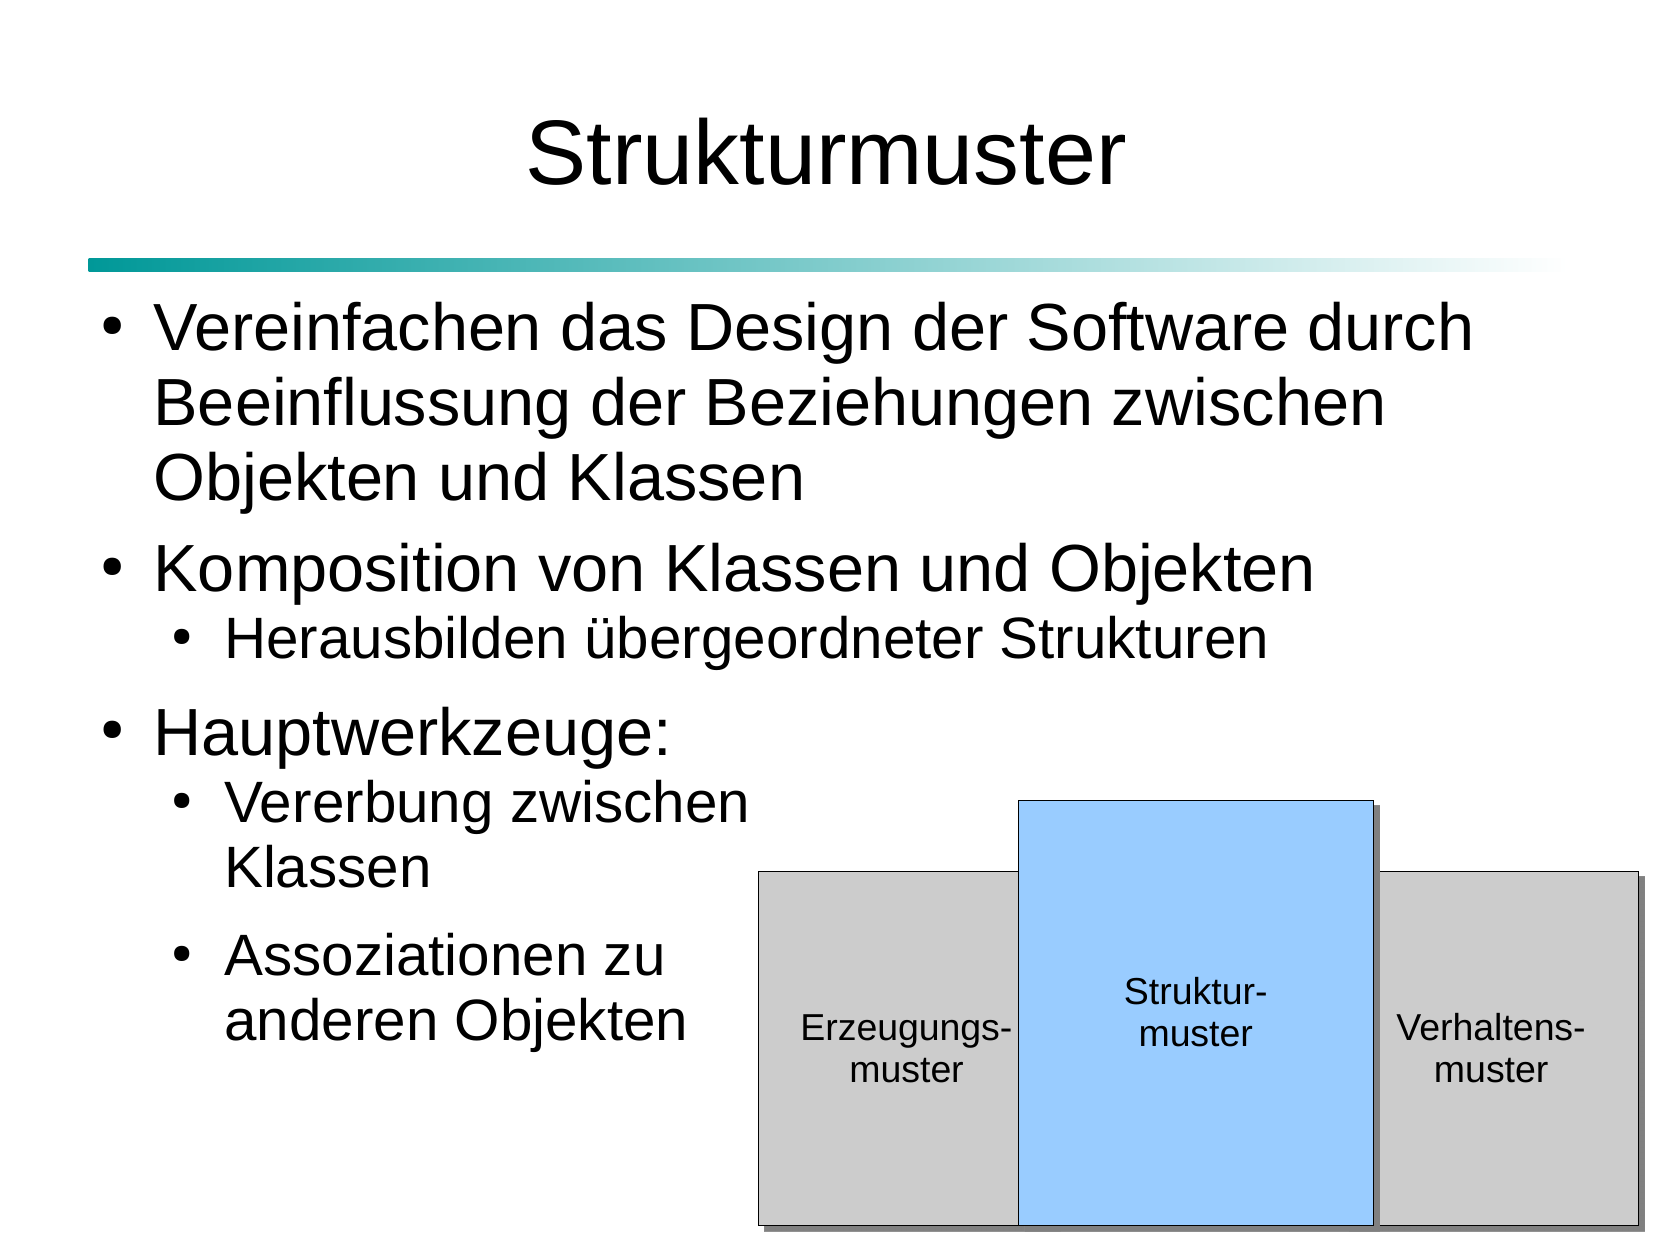

# Strukturmuster
Vereinfachen das Design der Software durch Beeinflussung der Beziehungen zwischen Objekten und Klassen
Komposition von Klassen und Objekten
Herausbilden übergeordneter Strukturen
Hauptwerkzeuge:
Vererbung zwischen
Klassen
Assoziationen zu
anderen Objekten
Struktur-
muster
Erzeugungs-
muster
Verhaltens-
muster